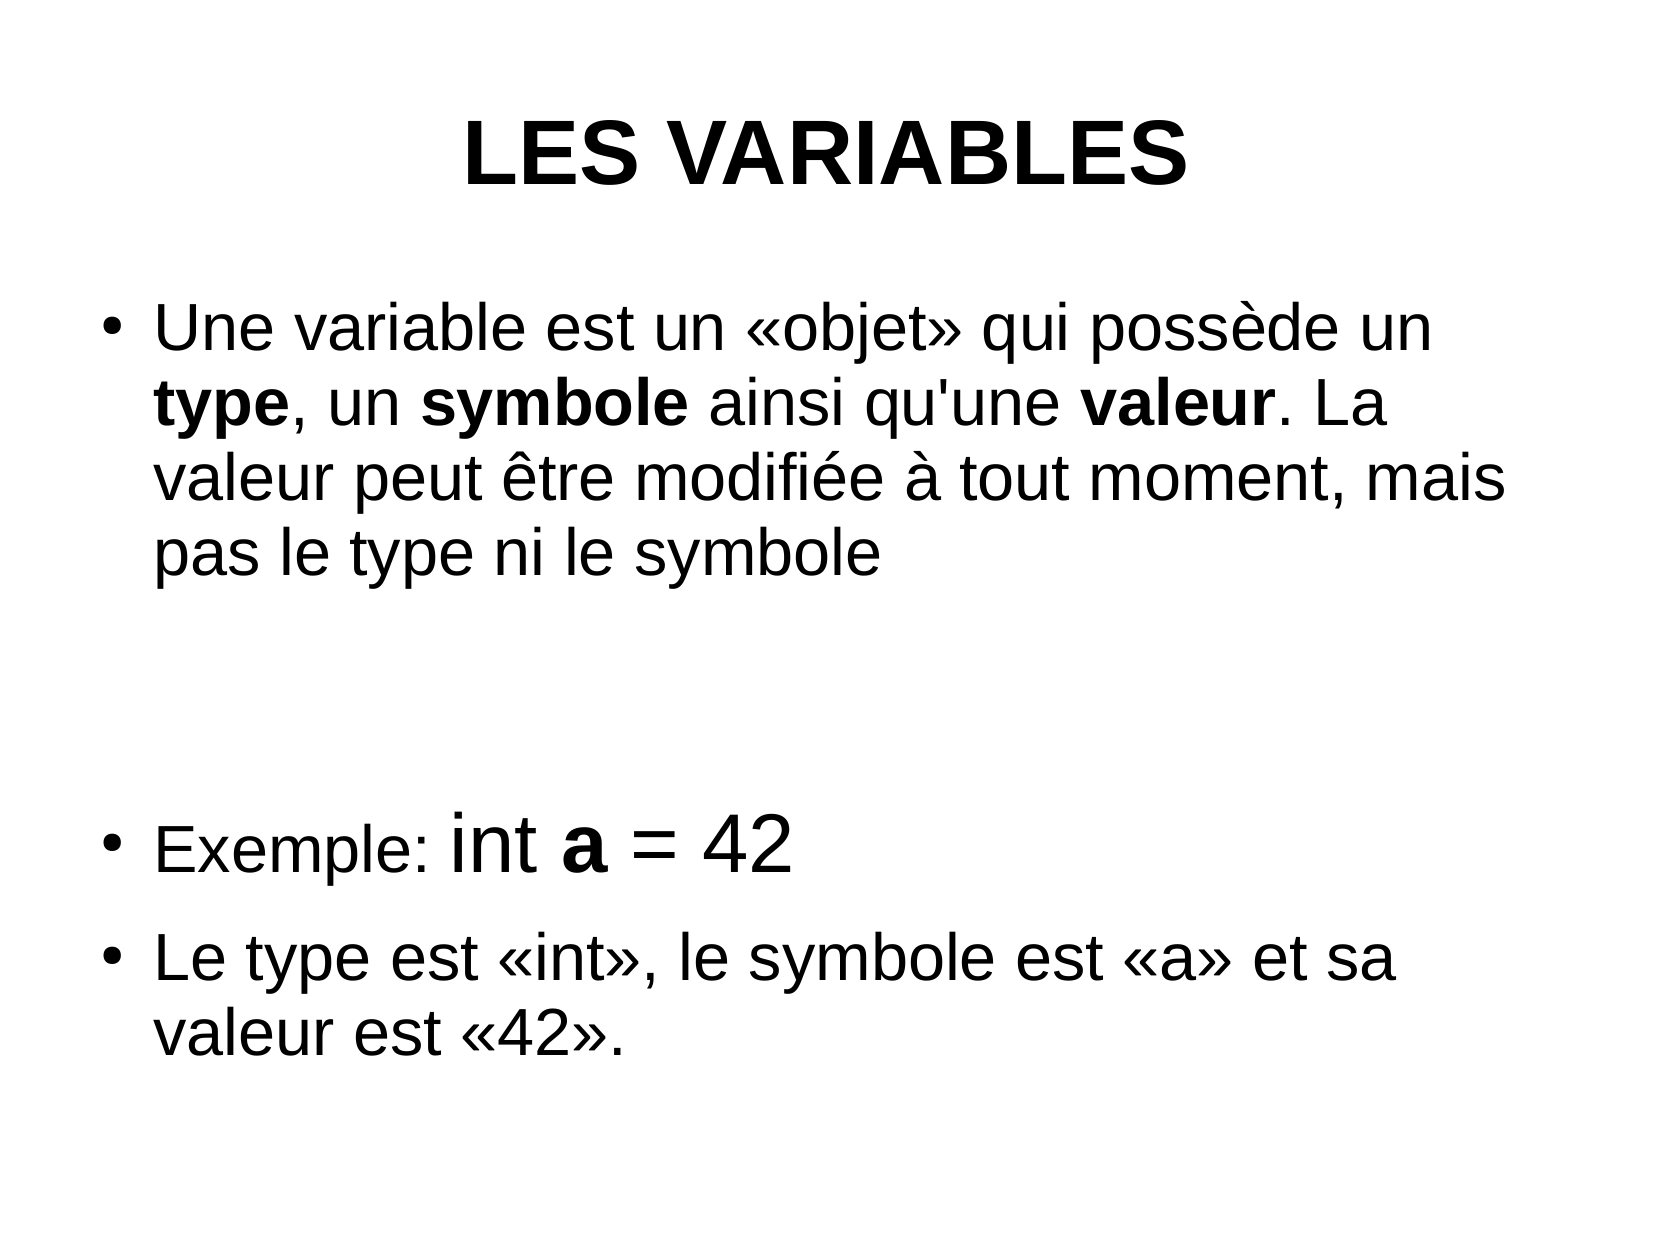

# LES VARIABLES
Une variable est un «objet» qui possède un type, un symbole ainsi qu'une valeur. La valeur peut être modifiée à tout moment, mais pas le type ni le symbole
Exemple: int a = 42
Le type est «int», le symbole est «a» et sa valeur est «42».